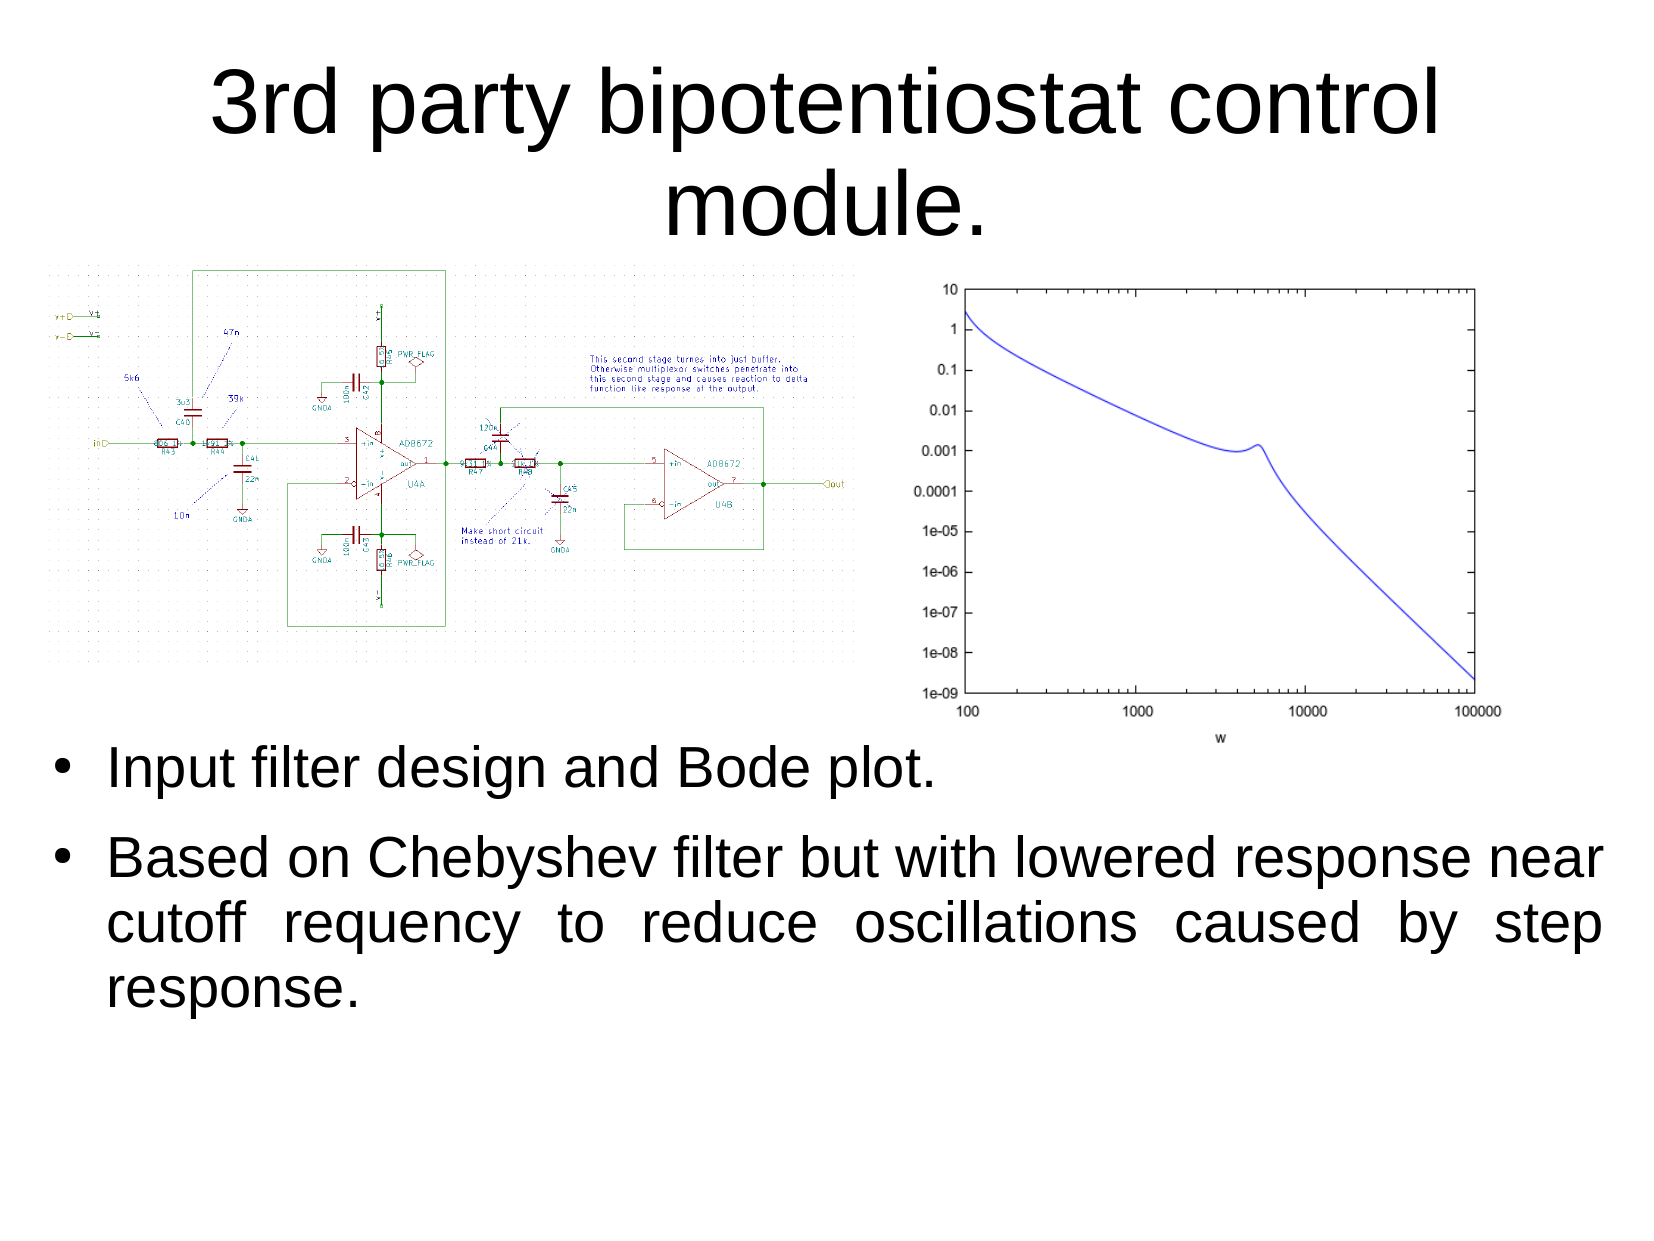

# 3rd party bipotentiostat control module.
Input filter design and Bode plot.
Based on Chebyshev filter but with lowered response near cutoff requency to reduce oscillations caused by step response.